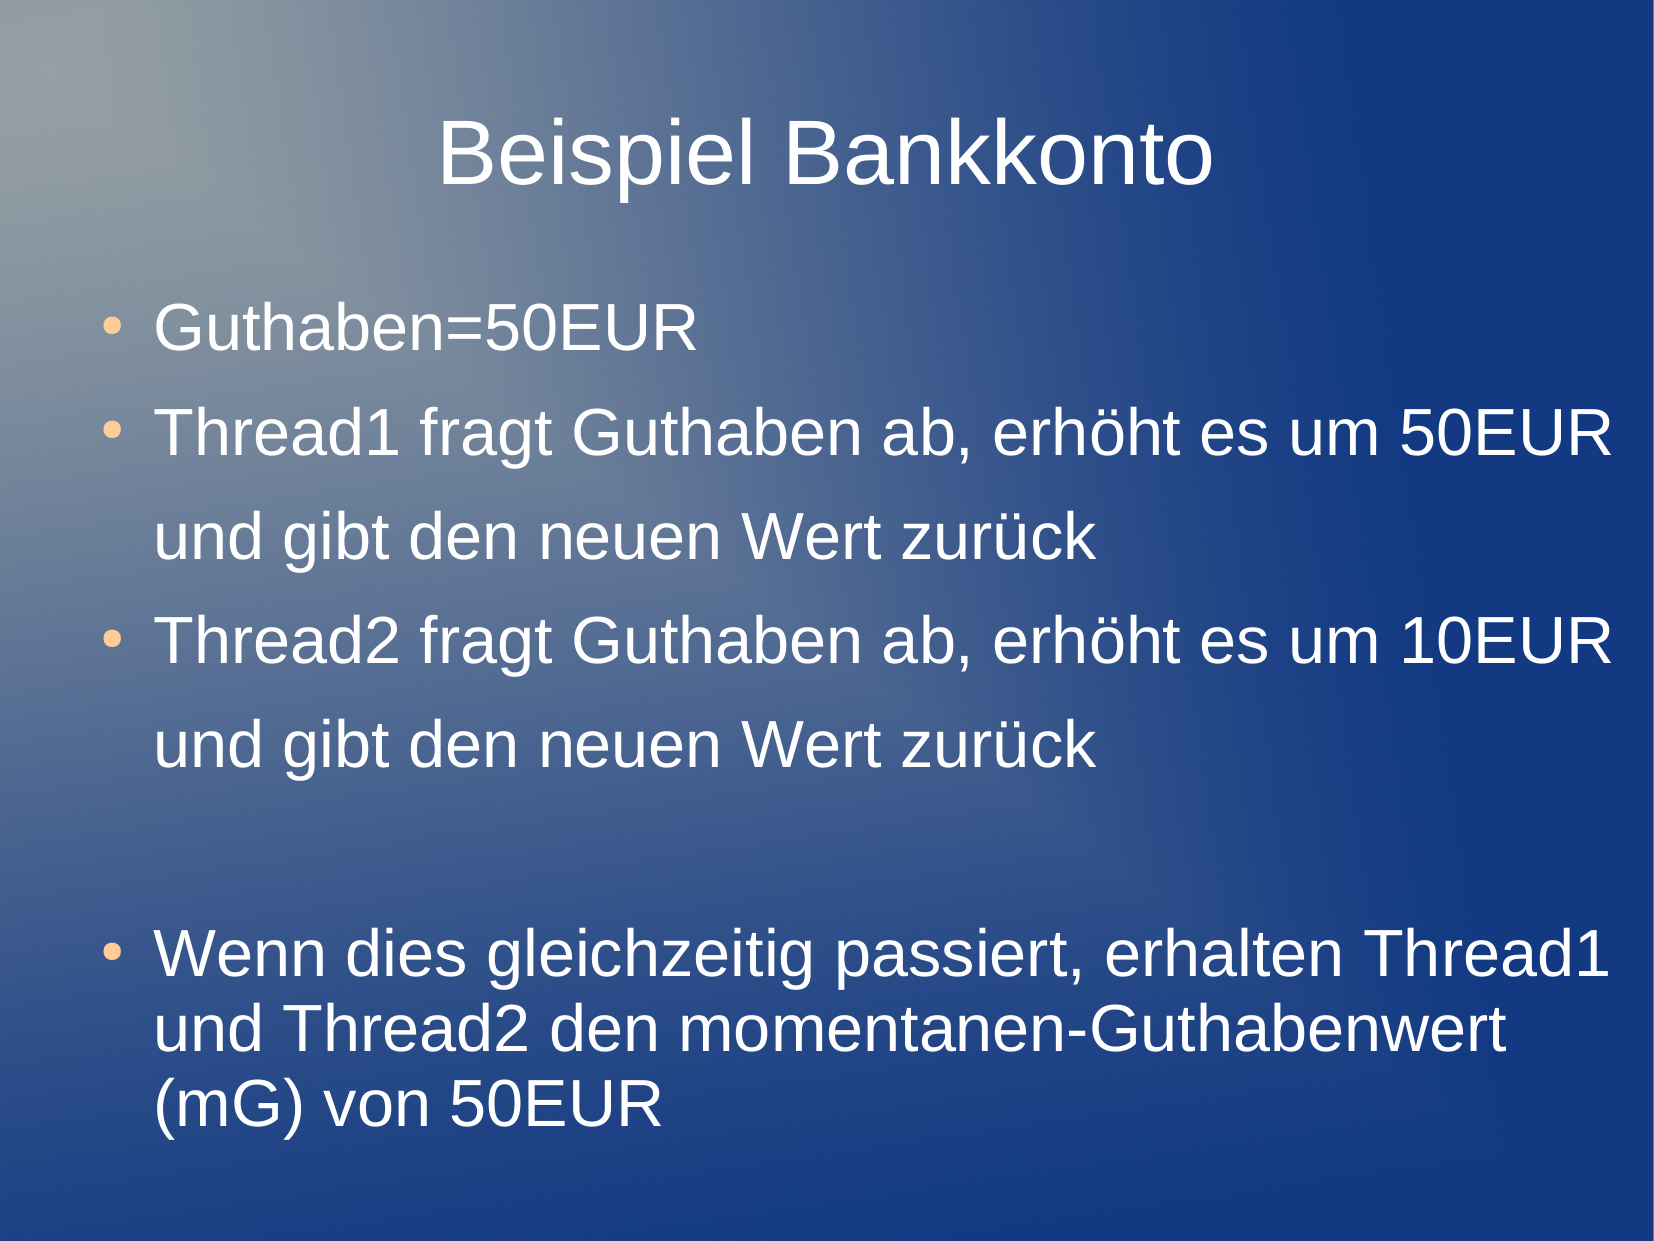

# Beispiel Bankkonto
Guthaben=50EUR
Thread1 fragt Guthaben ab, erhöht es um 50EUR
und gibt den neuen Wert zurück
Thread2 fragt Guthaben ab, erhöht es um 10EUR
und gibt den neuen Wert zurück
Wenn dies gleichzeitig passiert, erhalten Thread1 und Thread2 den momentanen-Guthabenwert (mG) von 50EUR